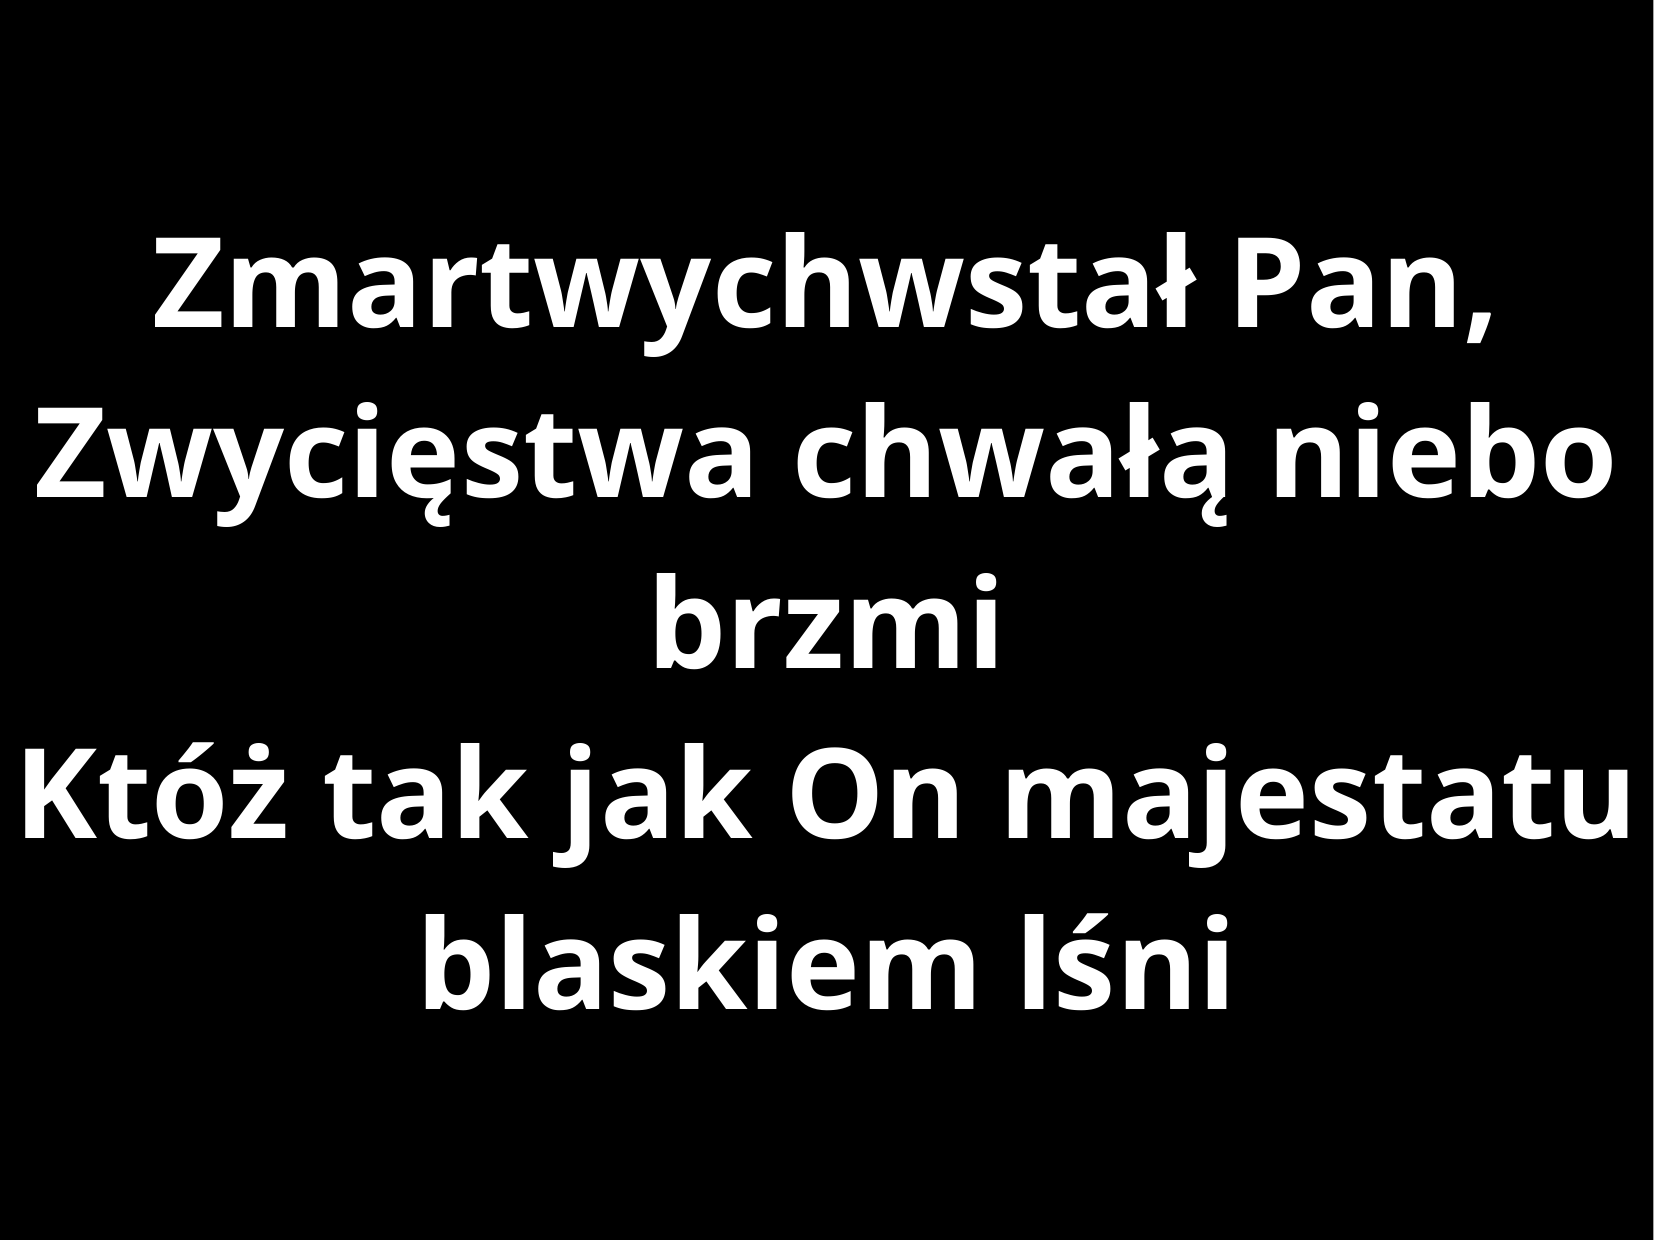

# Zmartwychwstał Pan, Zwycięstwa chwałą niebo brzmi Któż tak jak On majestatu blaskiem lśni